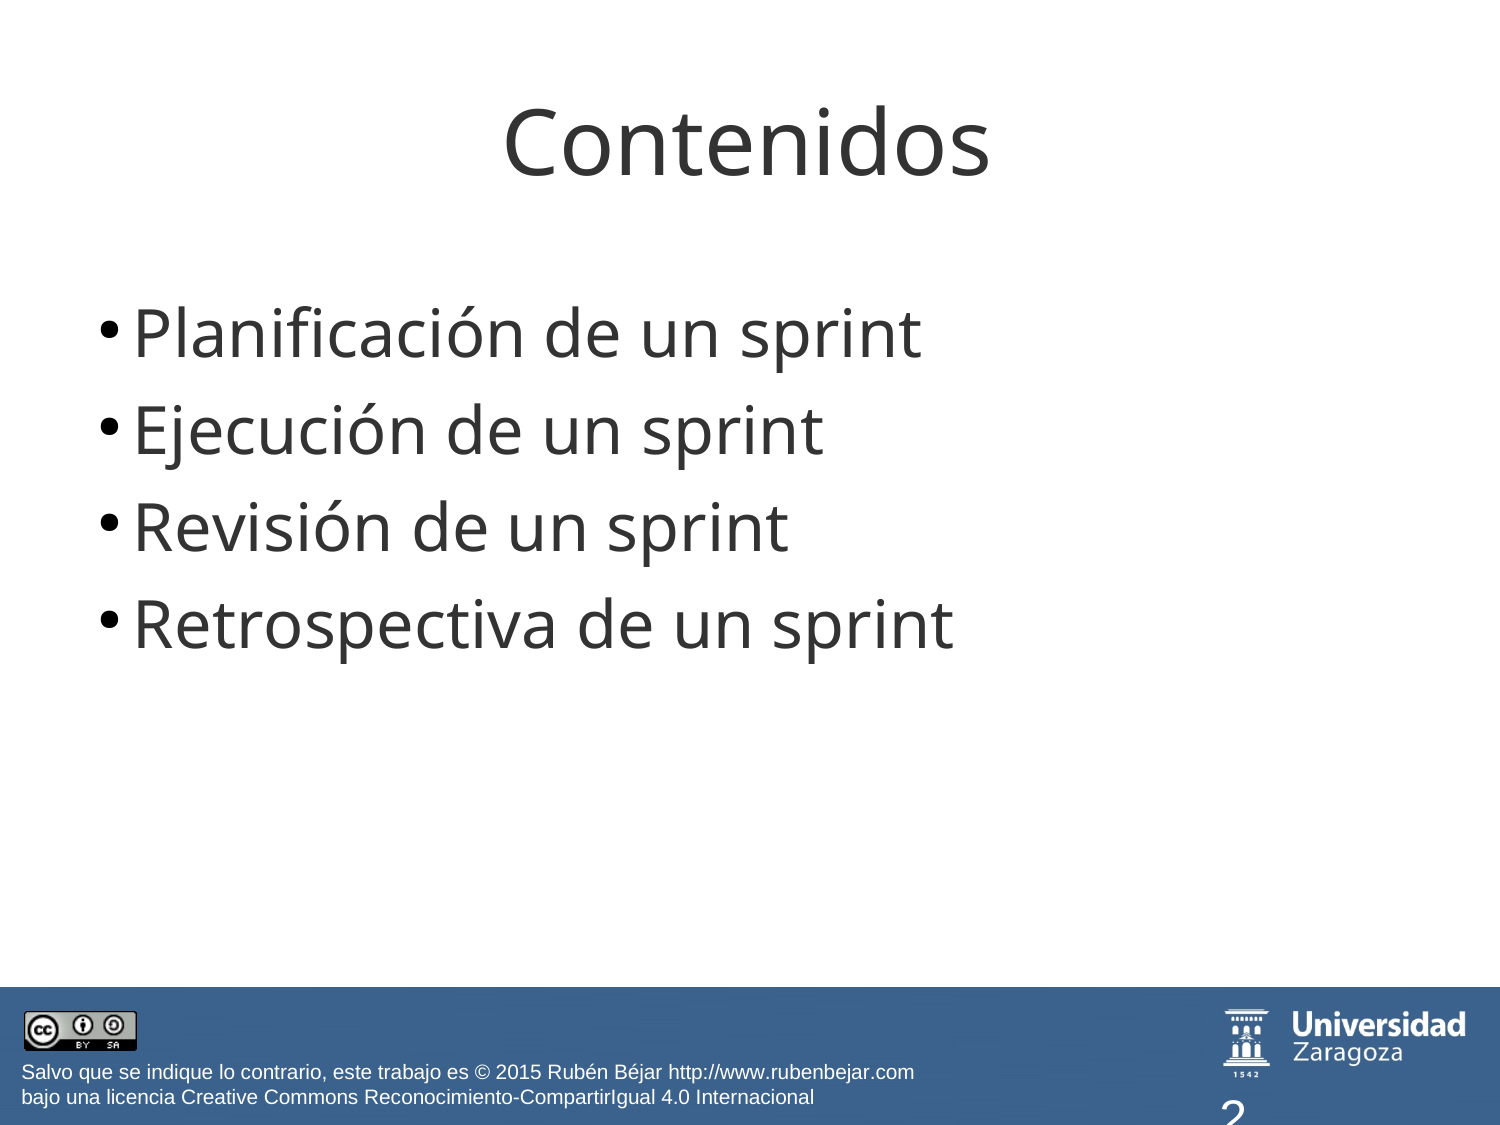

# Contenidos
Planificación de un sprint
Ejecución de un sprint
Revisión de un sprint
Retrospectiva de un sprint